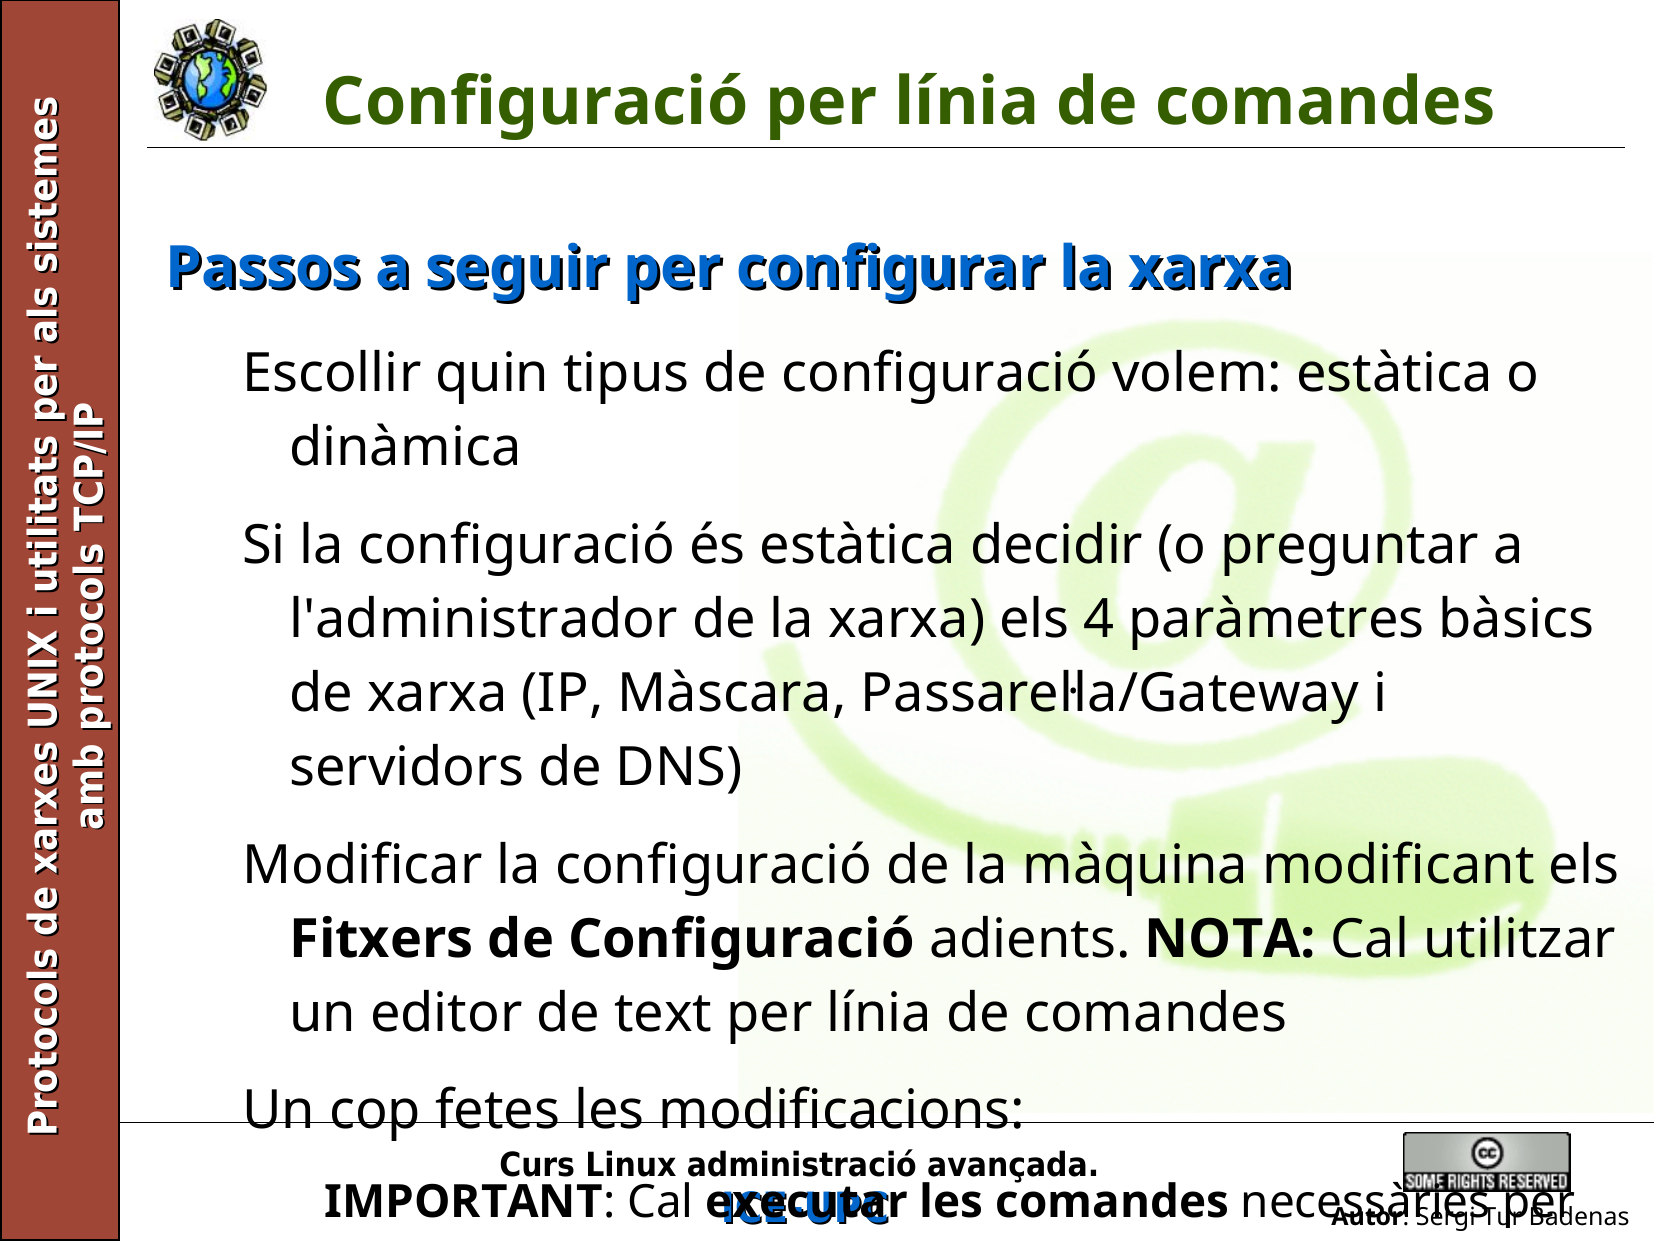

# Configuració per línia de comandes
Passos a seguir per configurar la xarxa
Escollir quin tipus de configuració volem: estàtica o dinàmica
Si la configuració és estàtica decidir (o preguntar a l'administrador de la xarxa) els 4 paràmetres bàsics de xarxa (IP, Màscara, Passarel·la/Gateway i servidors de DNS)
Modificar la configuració de la màquina modificant els Fitxers de Configuració adients. NOTA: Cal utilitzar un editor de text per línia de comandes
Un cop fetes les modificacions:
IMPORTANT: Cal executar les comandes necessàries per que la màquina apliqui la NOVA configuració.